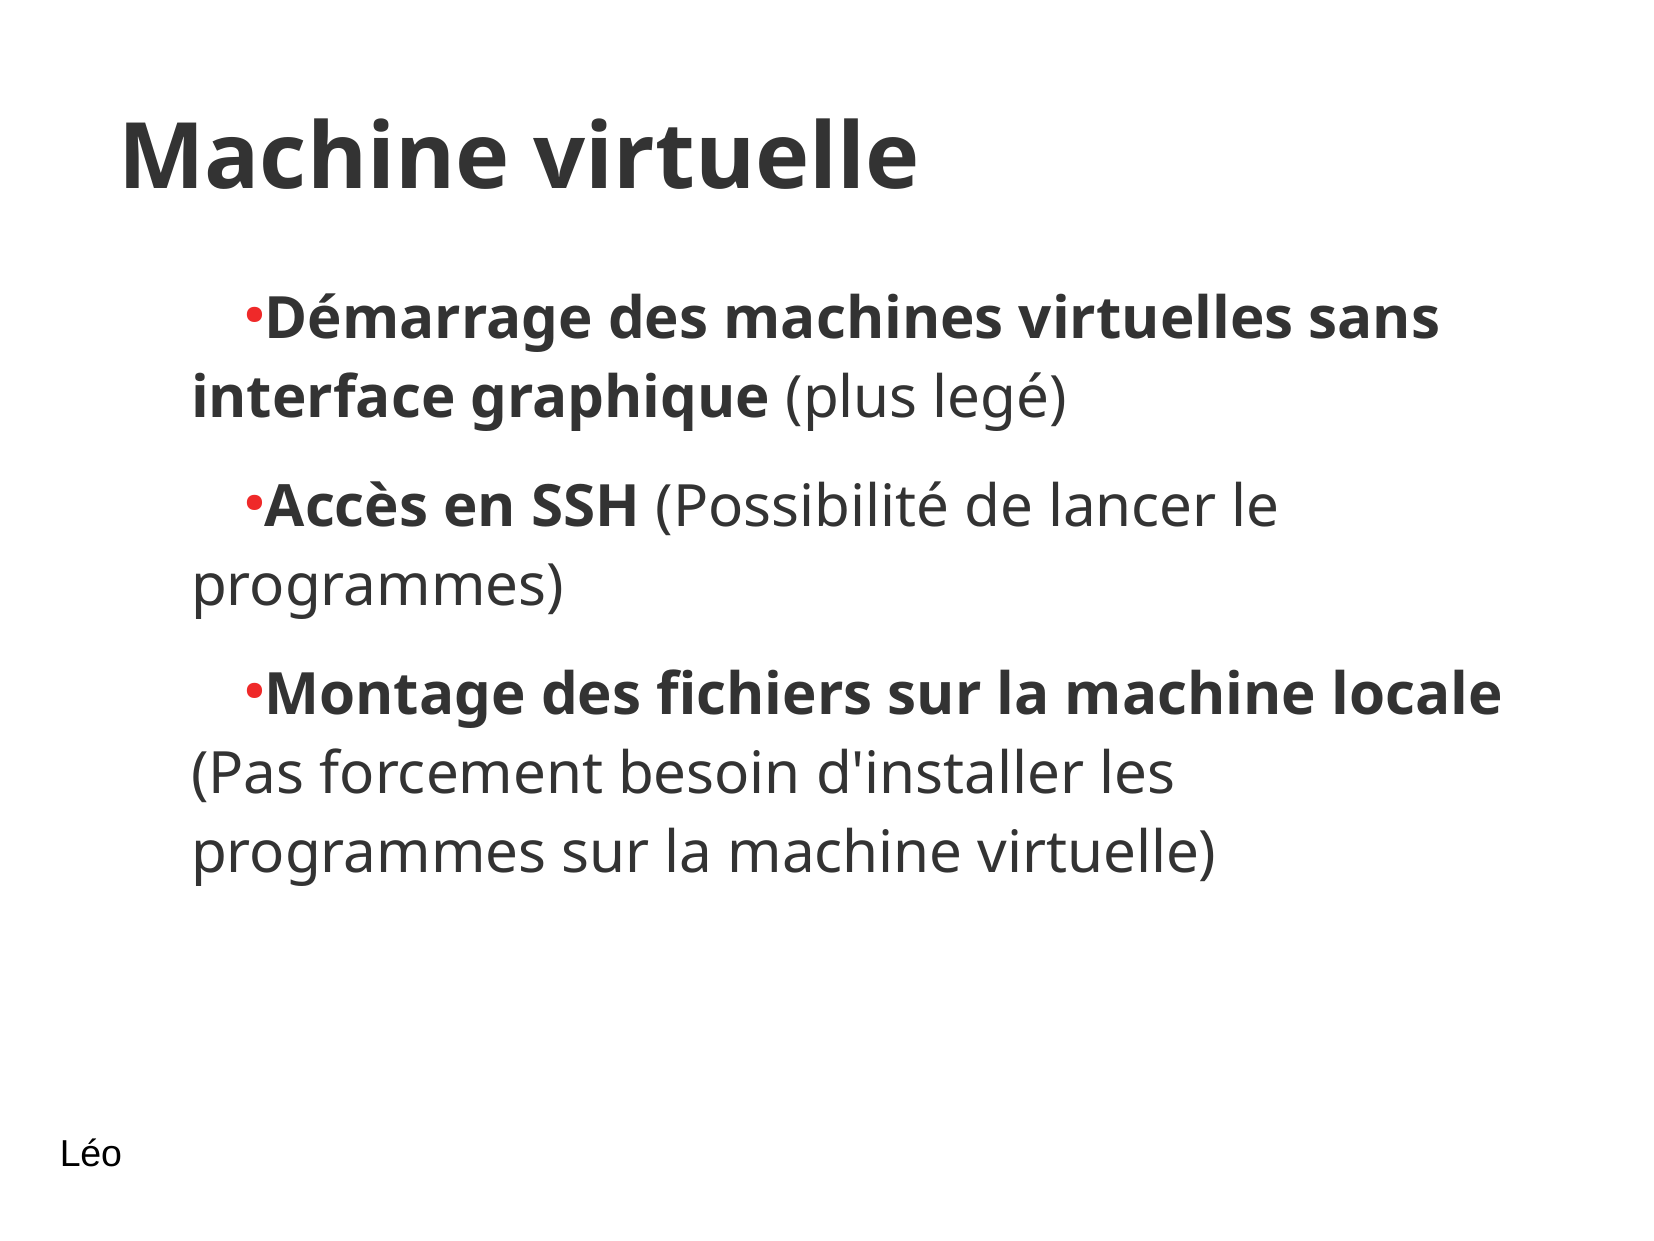

# Machine virtuelle
Démarrage des machines virtuelles sans interface graphique (plus legé)
Accès en SSH (Possibilité de lancer le programmes)
Montage des fichiers sur la machine locale
(Pas forcement besoin d'installer les programmes sur la machine virtuelle)
Léo